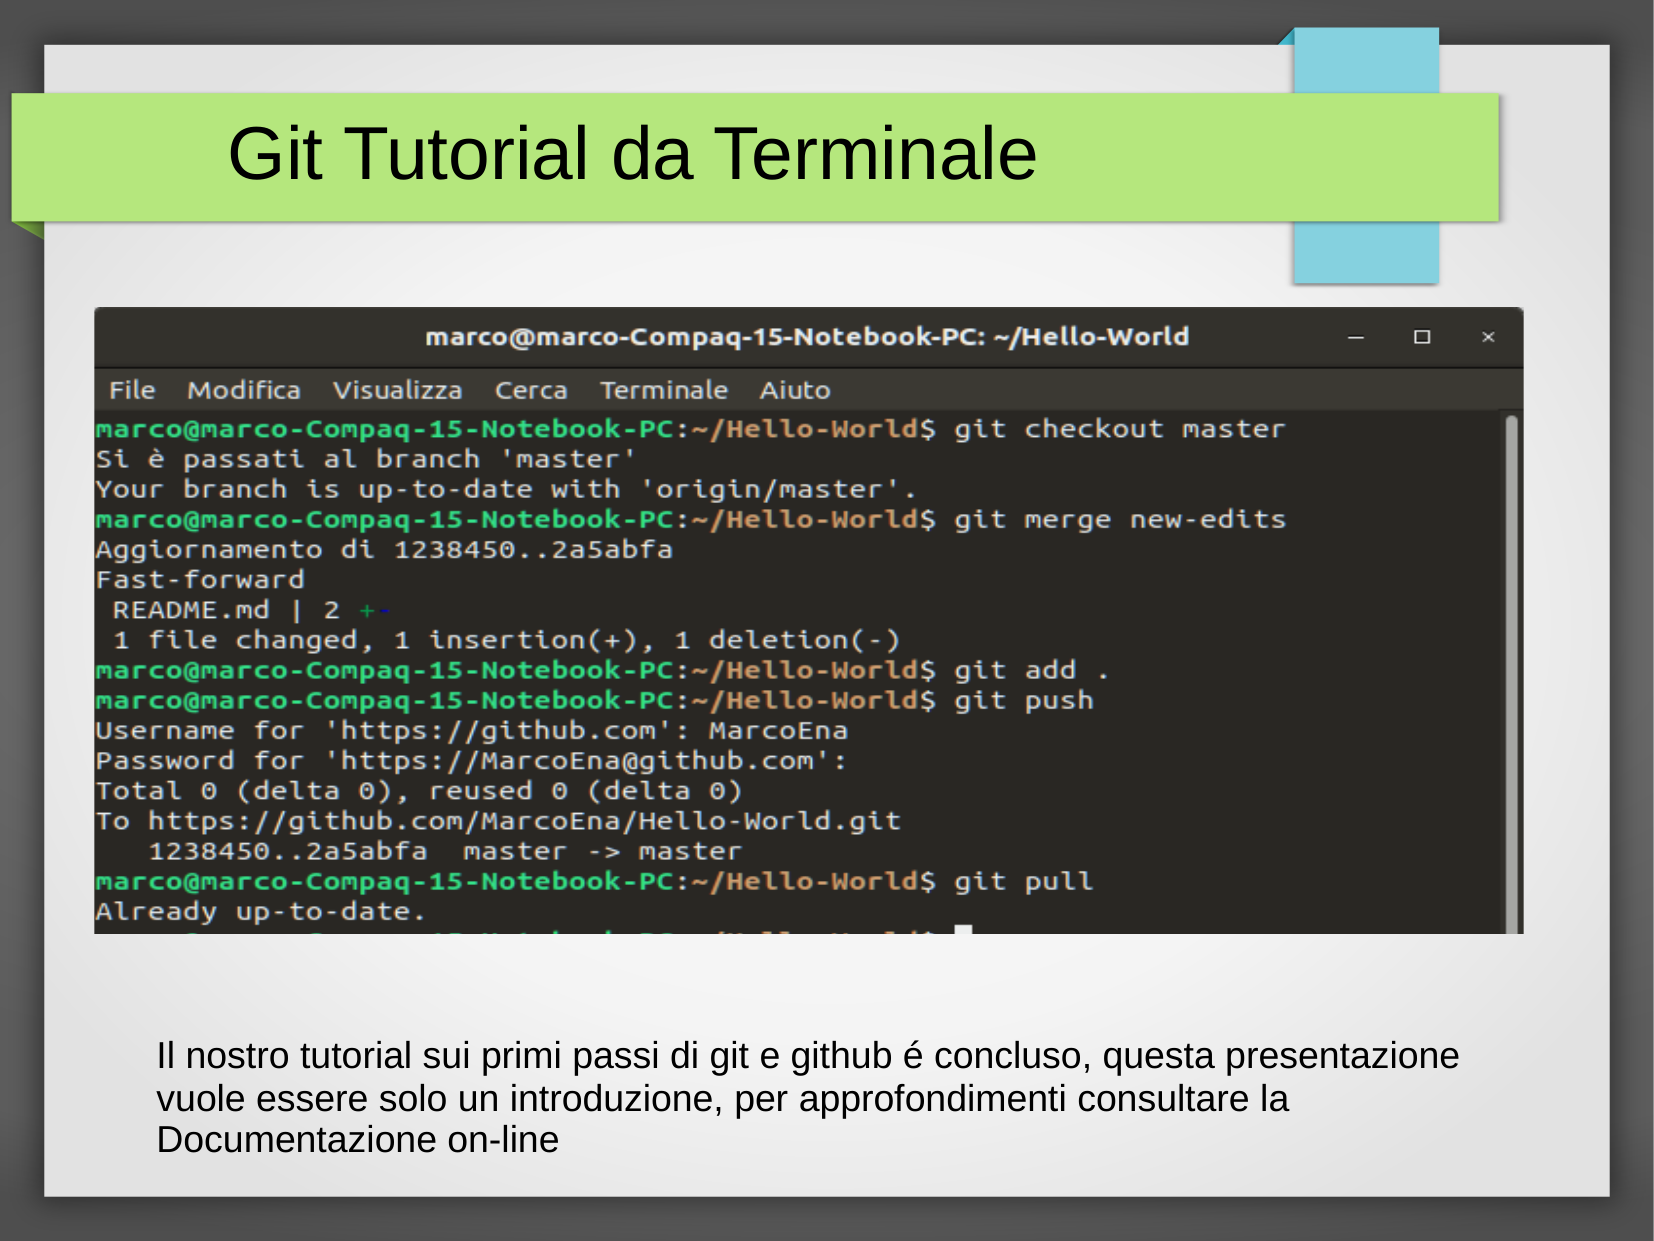

# Git Tutorial da Terminale
Il nostro tutorial sui primi passi di git e github é concluso, questa presentazione
vuole essere solo un introduzione, per approfondimenti consultare la
Documentazione on-line